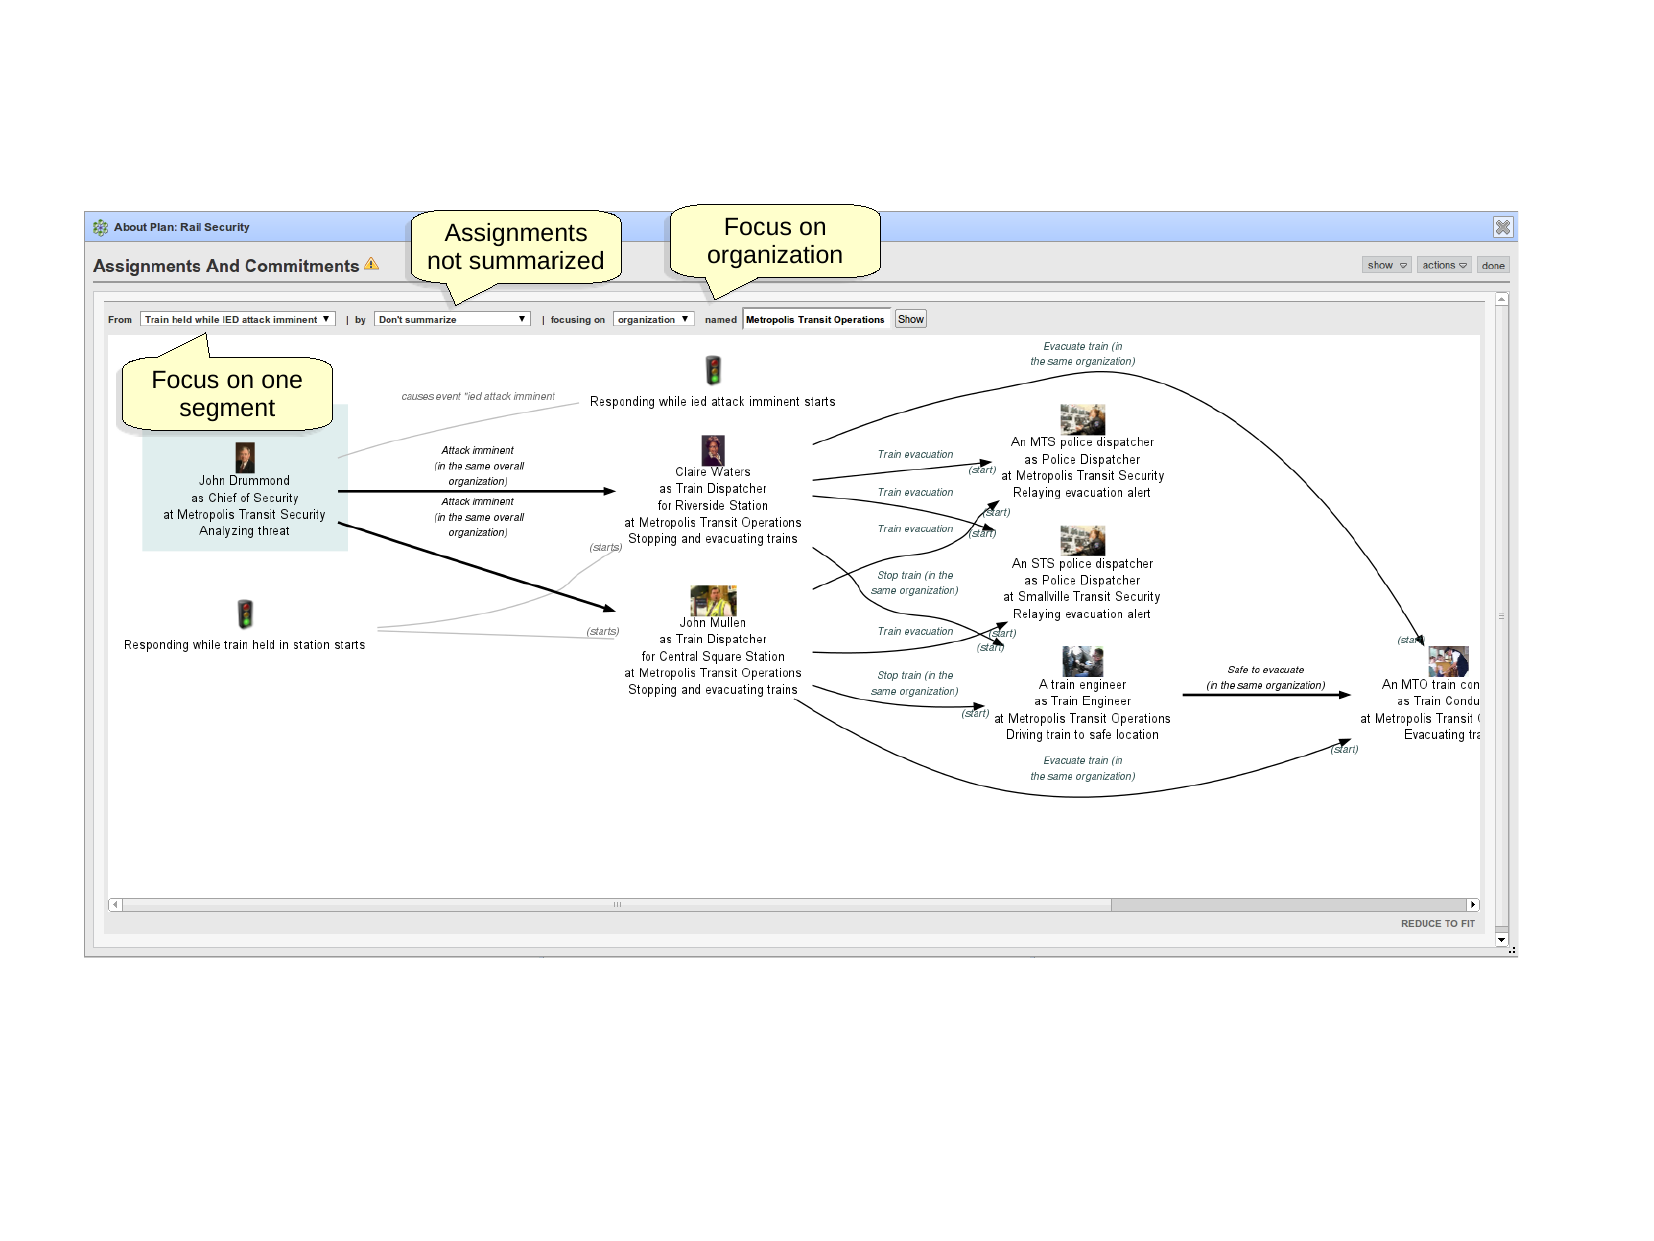

Focus on organization
Assignments not summarized
Focus on one segment